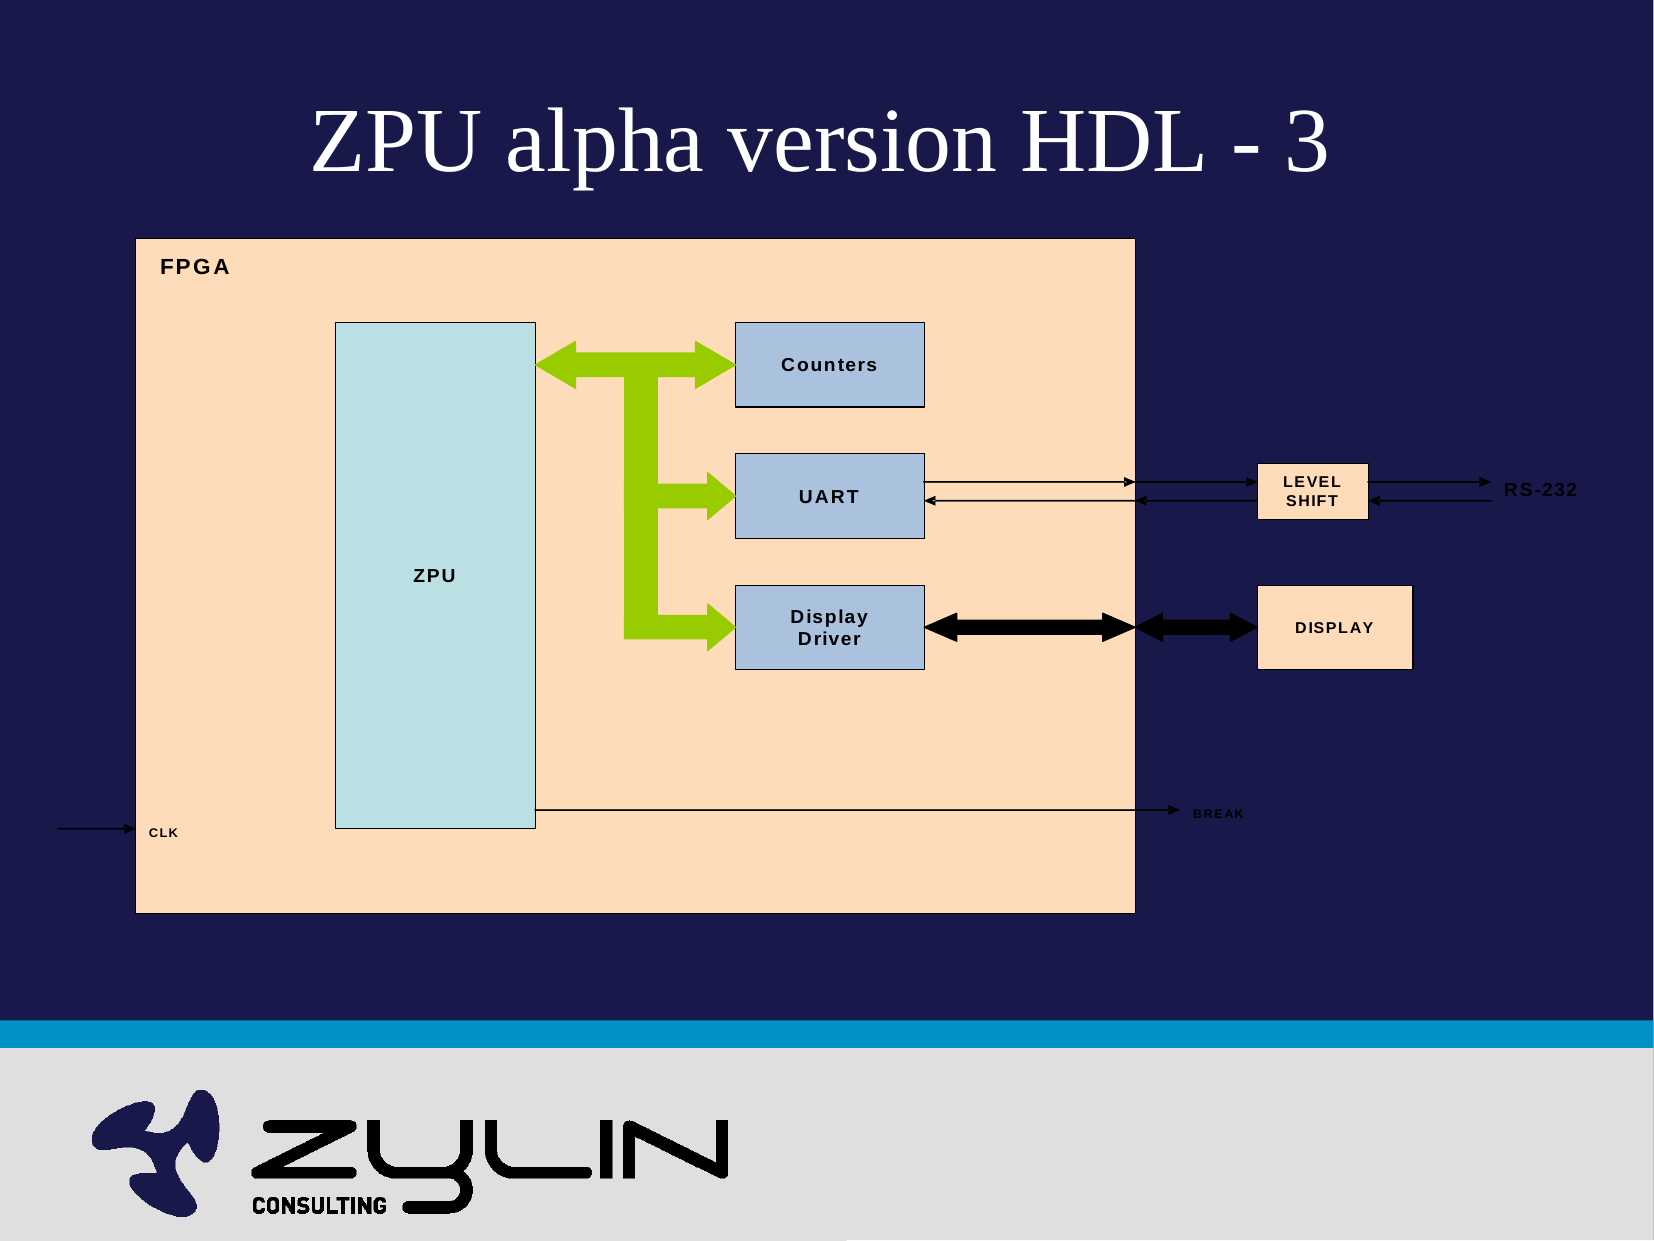

# ZPU alpha version HDL - 3